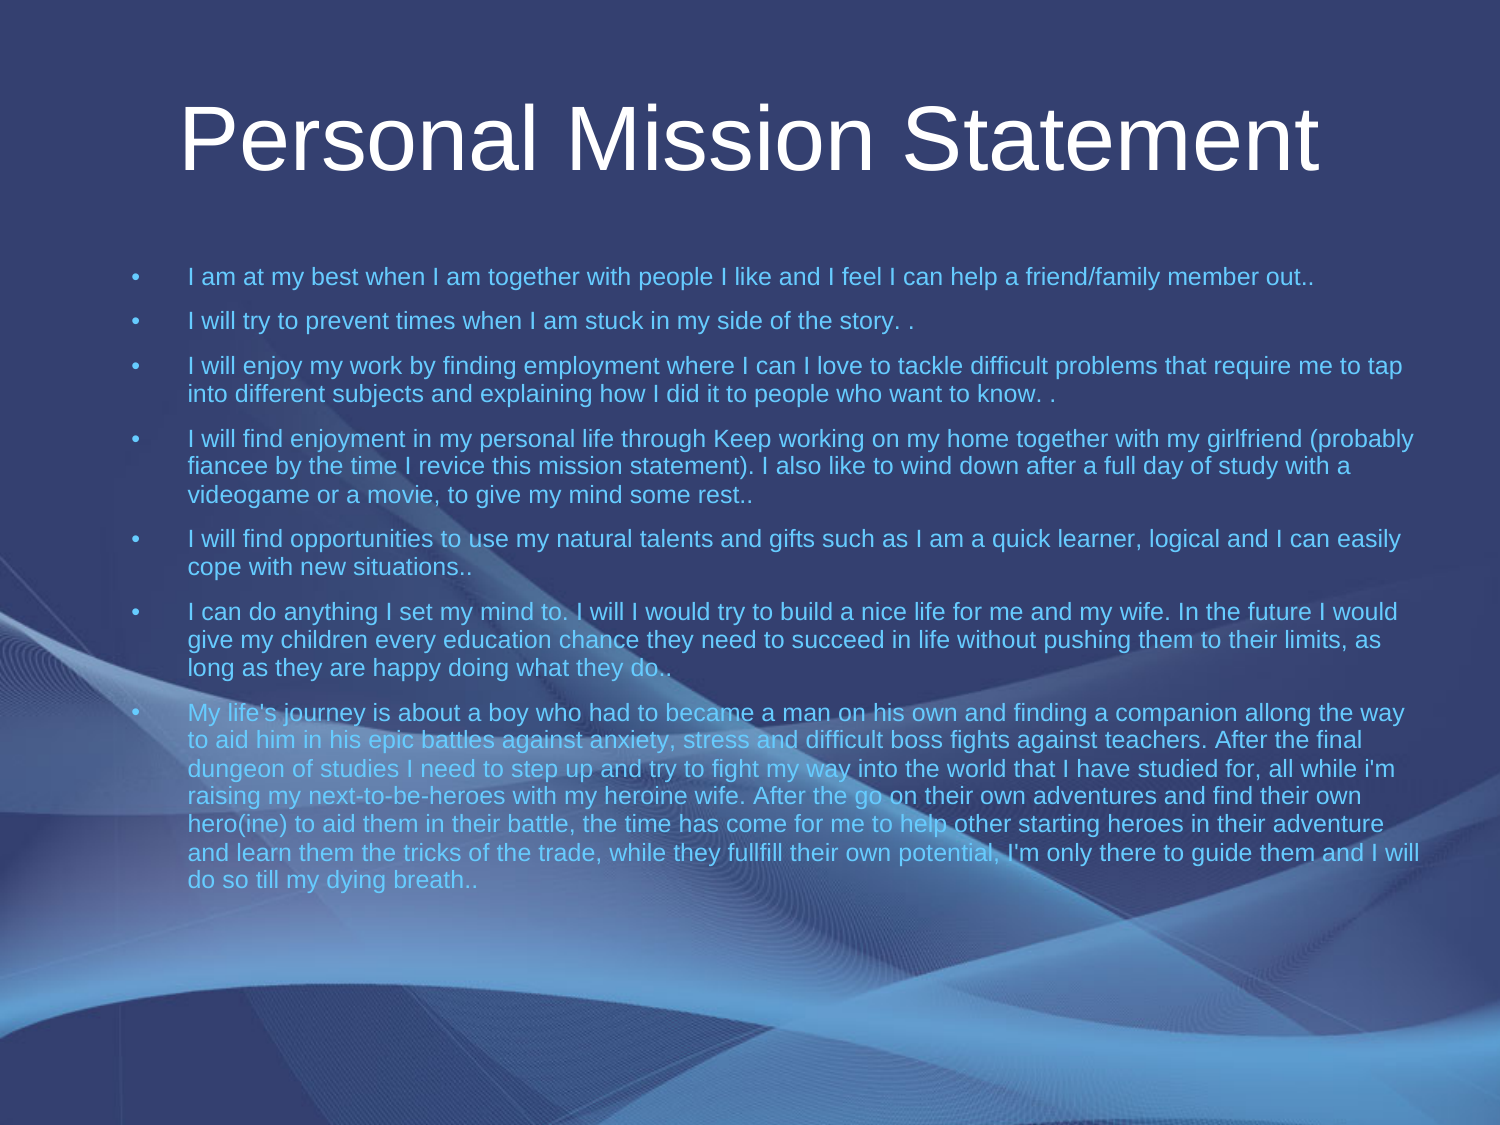

# Personal Mission Statement
I am at my best when I am together with people I like and I feel I can help a friend/family member out..
I will try to prevent times when I am stuck in my side of the story. .
I will enjoy my work by finding employment where I can I love to tackle difficult problems that require me to tap into different subjects and explaining how I did it to people who want to know. .
I will find enjoyment in my personal life through Keep working on my home together with my girlfriend (probably fiancee by the time I revice this mission statement). I also like to wind down after a full day of study with a videogame or a movie, to give my mind some rest..
I will find opportunities to use my natural talents and gifts such as I am a quick learner, logical and I can easily cope with new situations..
I can do anything I set my mind to. I will I would try to build a nice life for me and my wife. In the future I would give my children every education chance they need to succeed in life without pushing them to their limits, as long as they are happy doing what they do..
My life's journey is about a boy who had to became a man on his own and finding a companion allong the way to aid him in his epic battles against anxiety, stress and difficult boss fights against teachers. After the final dungeon of studies I need to step up and try to fight my way into the world that I have studied for, all while i'm raising my next-to-be-heroes with my heroine wife. After the go on their own adventures and find their own hero(ine) to aid them in their battle, the time has come for me to help other starting heroes in their adventure and learn them the tricks of the trade, while they fullfill their own potential, I'm only there to guide them and I will do so till my dying breath..